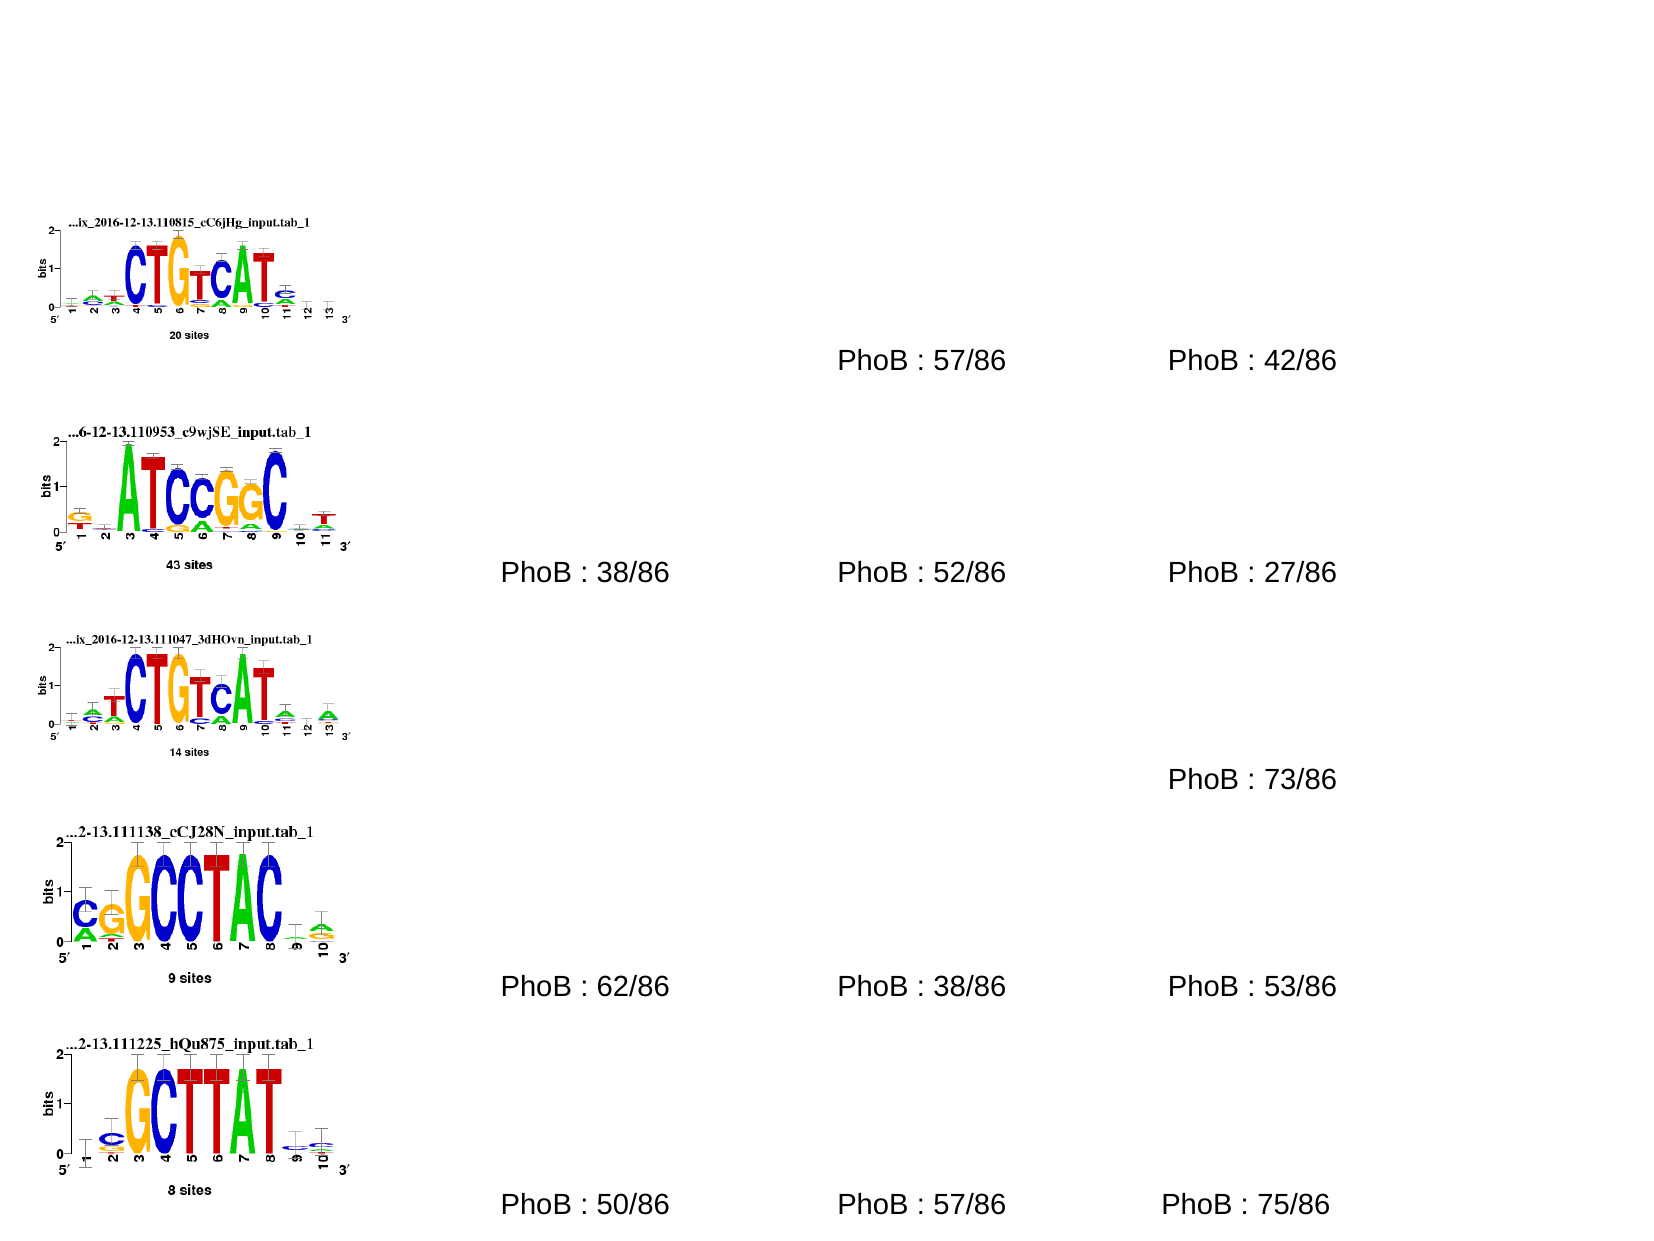

PhoB : 57/86
PhoB : 42/86
PhoB : 38/86
PhoB : 52/86
PhoB : 27/86
PhoB : 73/86
PhoB : 62/86
PhoB : 38/86
PhoB : 53/86
PhoB : 75/86
PhoB : 50/86
PhoB : 57/86